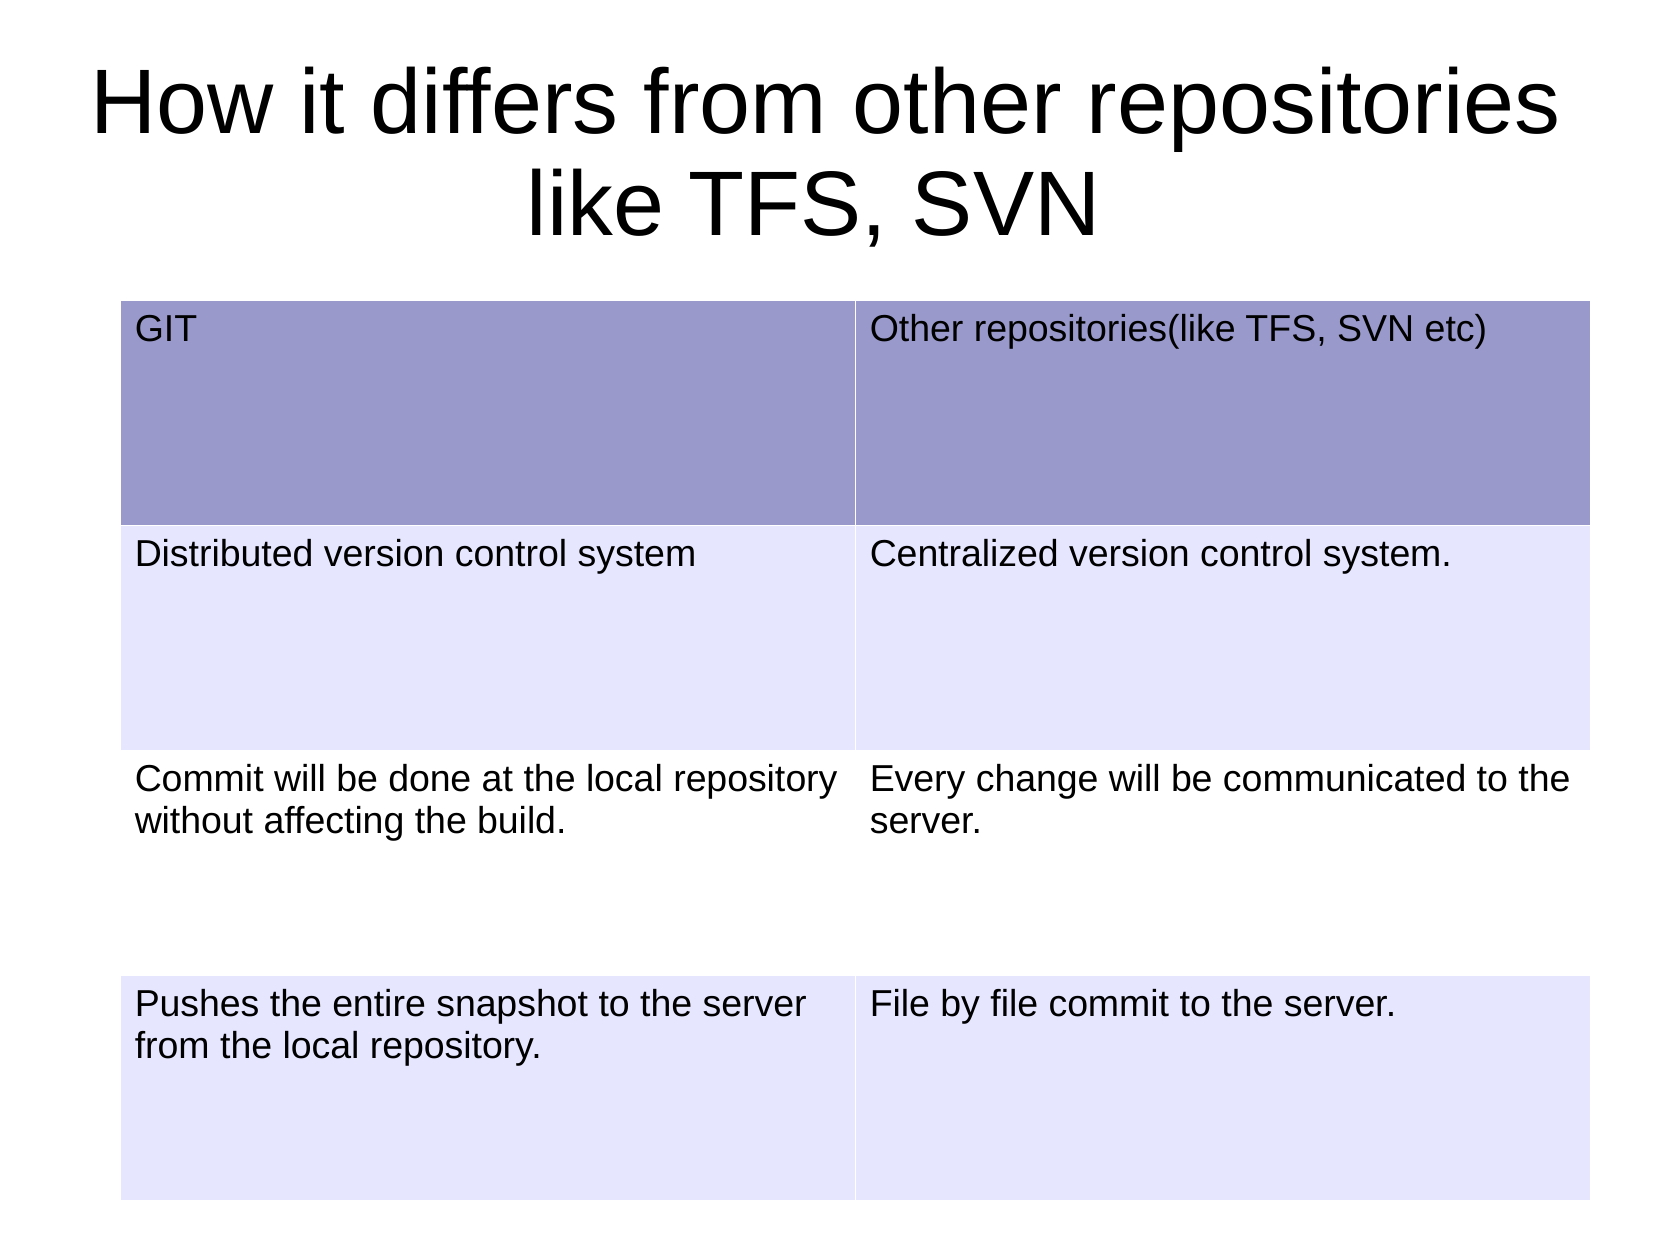

# How it differs from other repositories	like TFS, SVN
| GIT | Other repositories(like TFS, SVN etc) |
| --- | --- |
| Distributed version control system | Centralized version control system. |
| Commit will be done at the local repository without affecting the build. | Every change will be communicated to the server. |
| Pushes the entire snapshot to the server from the local repository. | File by file commit to the server. |